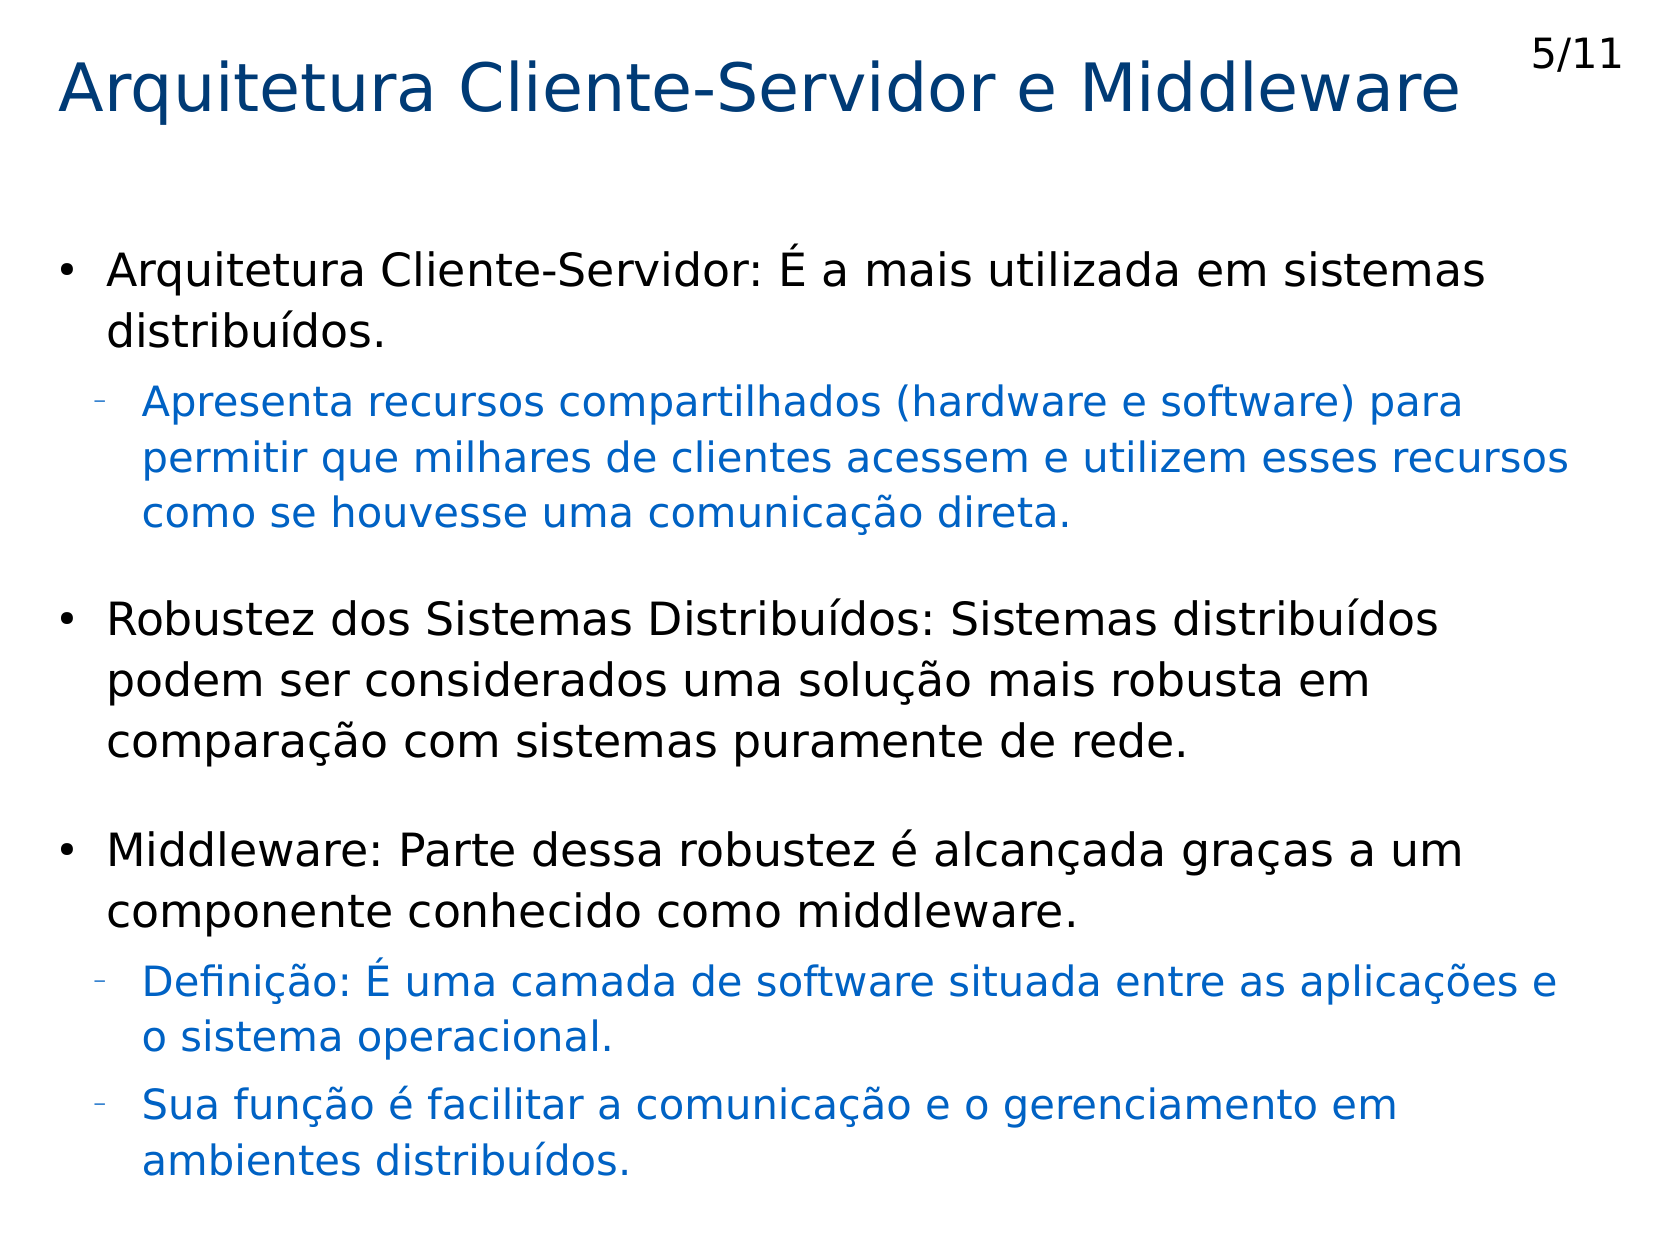

# Arquitetura Cliente-Servidor e Middleware
5
Arquitetura Cliente-Servidor: É a mais utilizada em sistemas distribuídos.
Apresenta recursos compartilhados (hardware e software) para permitir que milhares de clientes acessem e utilizem esses recursos como se houvesse uma comunicação direta.
Robustez dos Sistemas Distribuídos: Sistemas distribuídos podem ser considerados uma solução mais robusta em comparação com sistemas puramente de rede.
Middleware: Parte dessa robustez é alcançada graças a um componente conhecido como middleware.
Definição: É uma camada de software situada entre as aplicações e o sistema operacional.
Sua função é facilitar a comunicação e o gerenciamento em ambientes distribuídos.